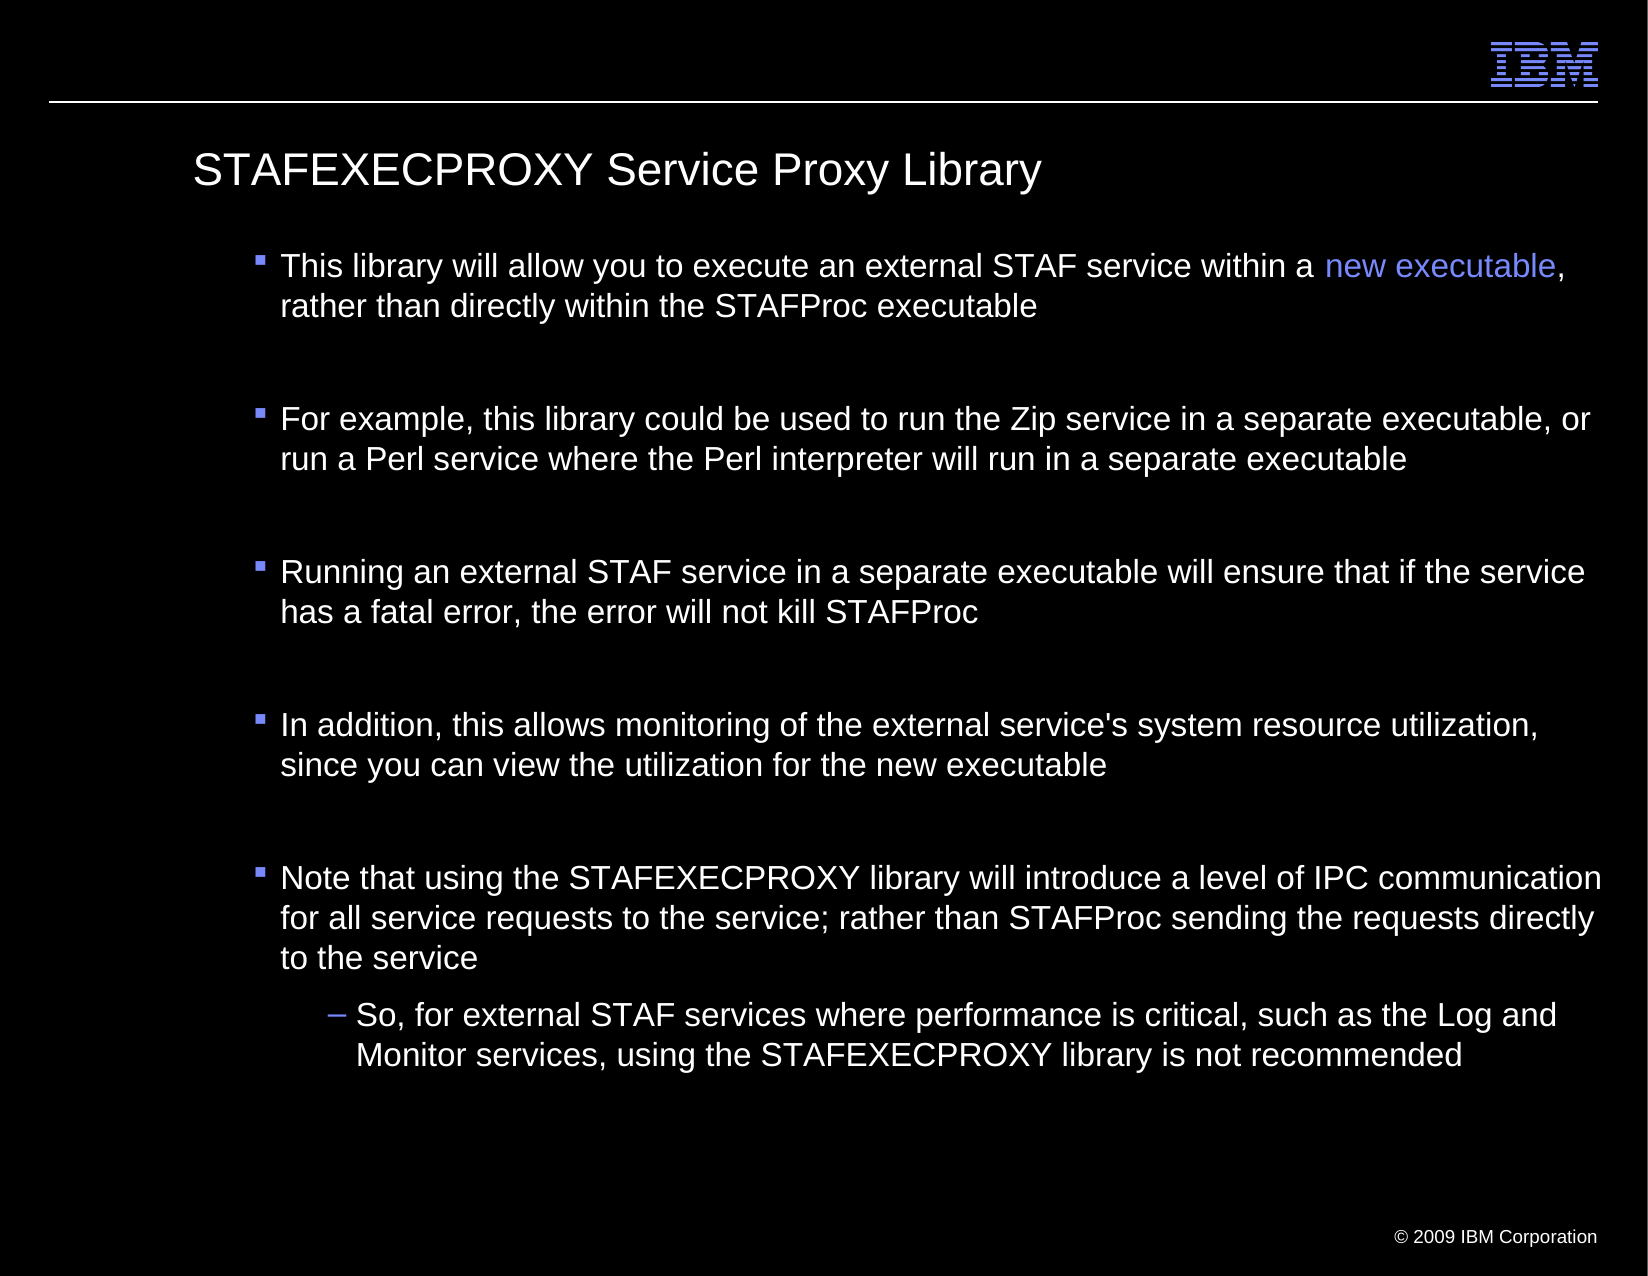

# STAFEXECPROXY Service Proxy Library
This library will allow you to execute an external STAF service within a new executable, rather than directly within the STAFProc executable
For example, this library could be used to run the Zip service in a separate executable, or run a Perl service where the Perl interpreter will run in a separate executable
Running an external STAF service in a separate executable will ensure that if the service has a fatal error, the error will not kill STAFProc
In addition, this allows monitoring of the external service's system resource utilization, since you can view the utilization for the new executable
Note that using the STAFEXECPROXY library will introduce a level of IPC communication for all service requests to the service; rather than STAFProc sending the requests directly to the service
So, for external STAF services where performance is critical, such as the Log and Monitor services, using the STAFEXECPROXY library is not recommended